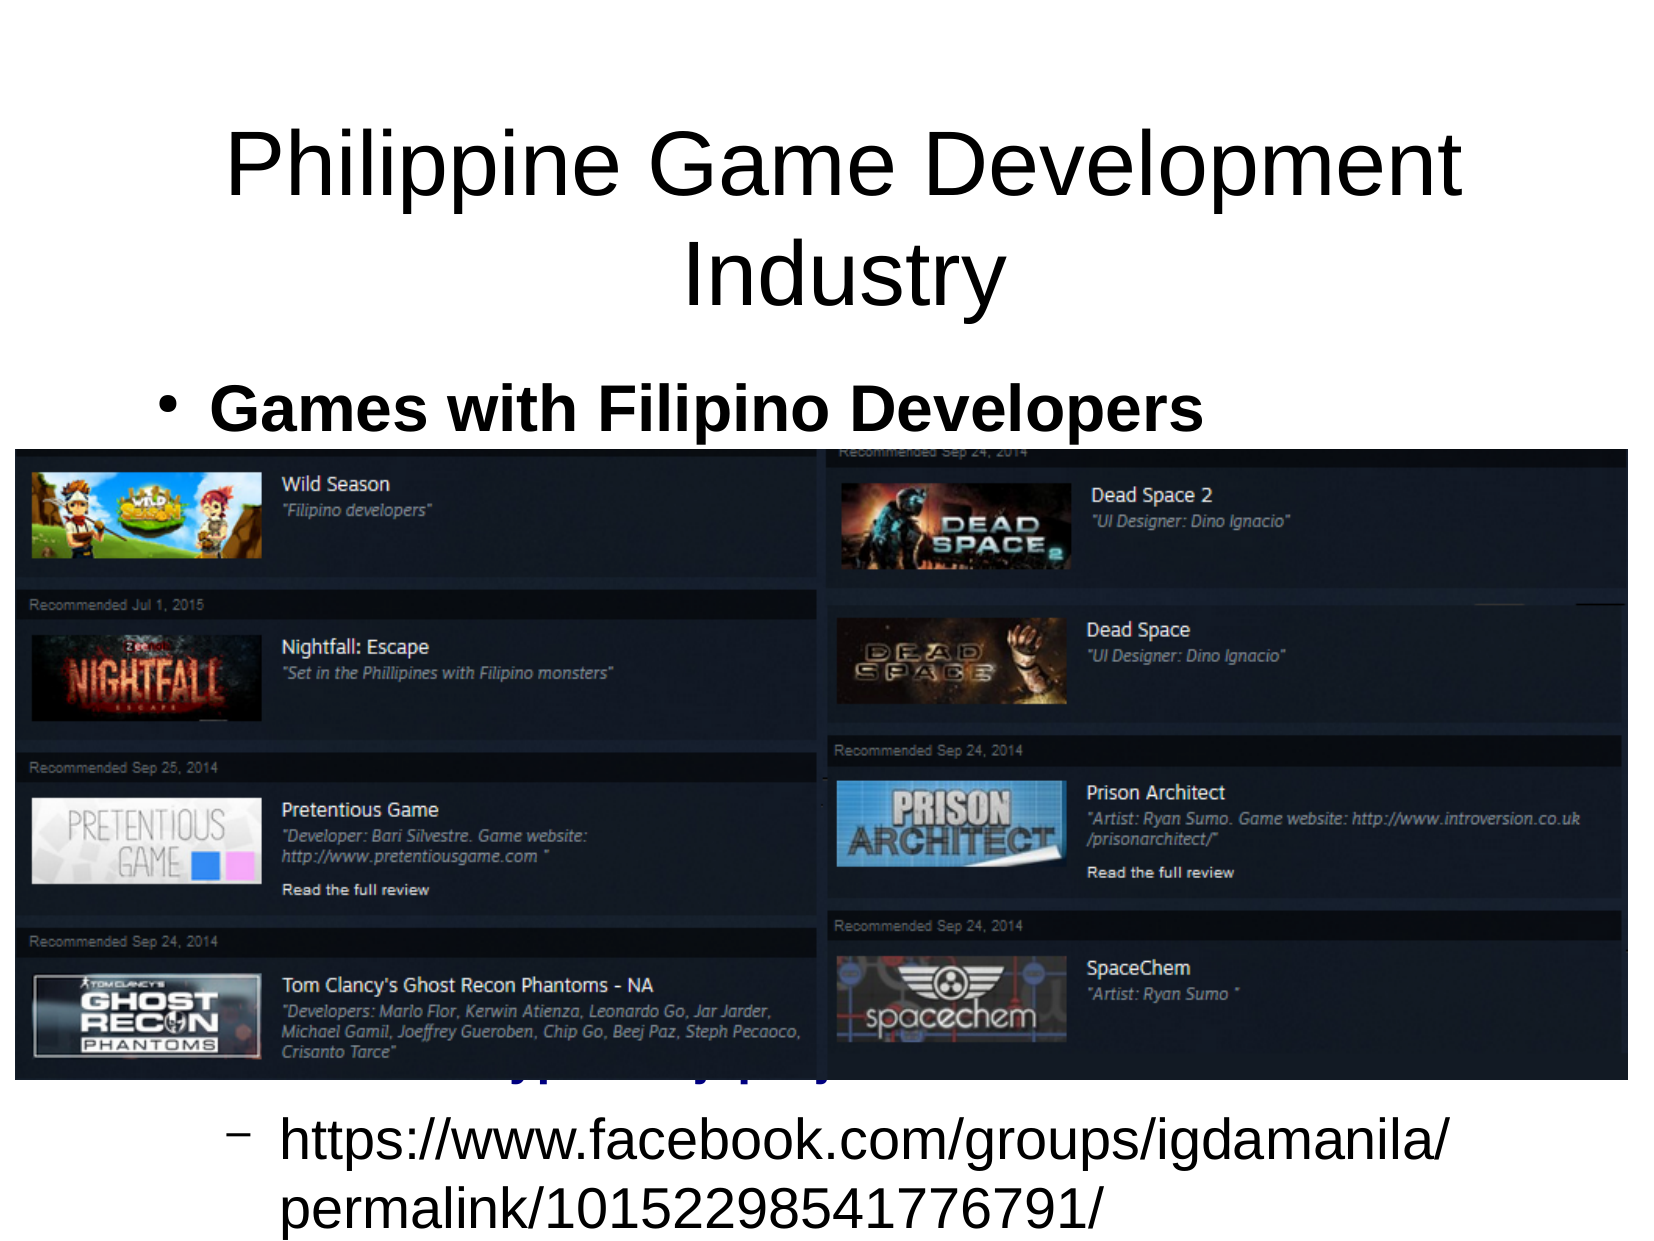

# Philippine Game Development Industry
Games with Filipino Developers
Anito by Anino Games
Crazy Plane by Ocular
https://play.google.com/store/apps/details?id=com.OcularGames.CrazyPlane
Yurai Ninja
https://itunes.apple.com/app/yurei-ninja/id934003228?mt=8
https://play.google.com/store/apps/details?id=com.bulkypix.ninjaproject
https://www.facebook.com/groups/igdamanila/permalink/10152298541776791/